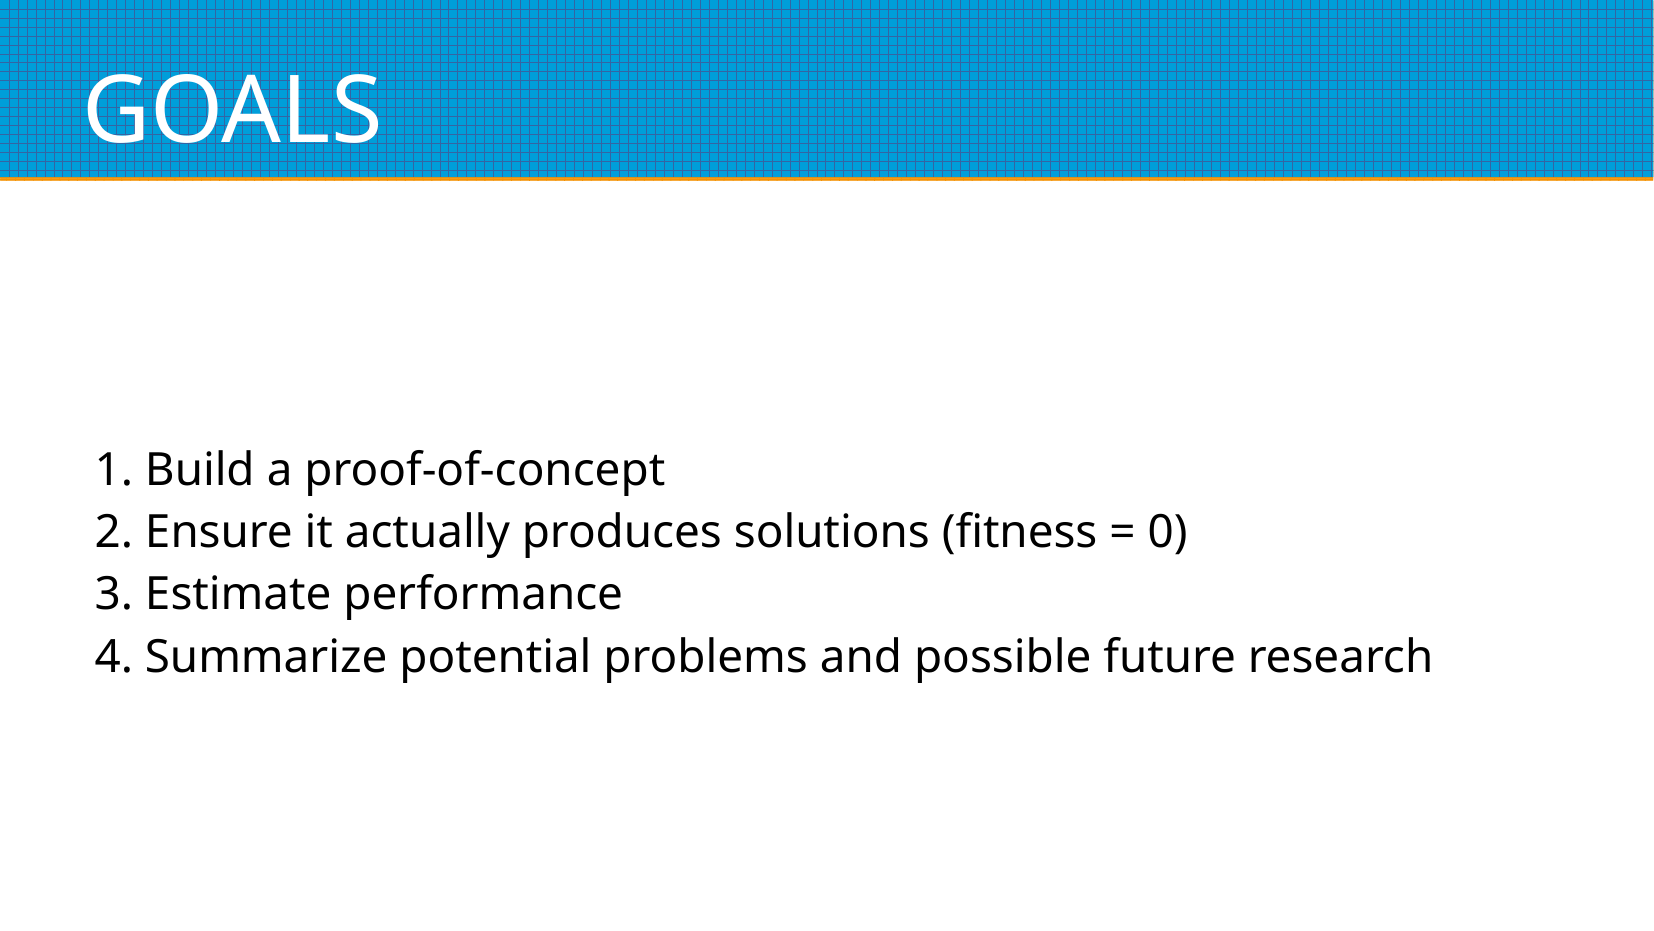

# GOALS
1. Build a proof-of-concept
2. Ensure it actually produces solutions (fitness = 0)
3. Estimate performance
4. Summarize potential problems and possible future research